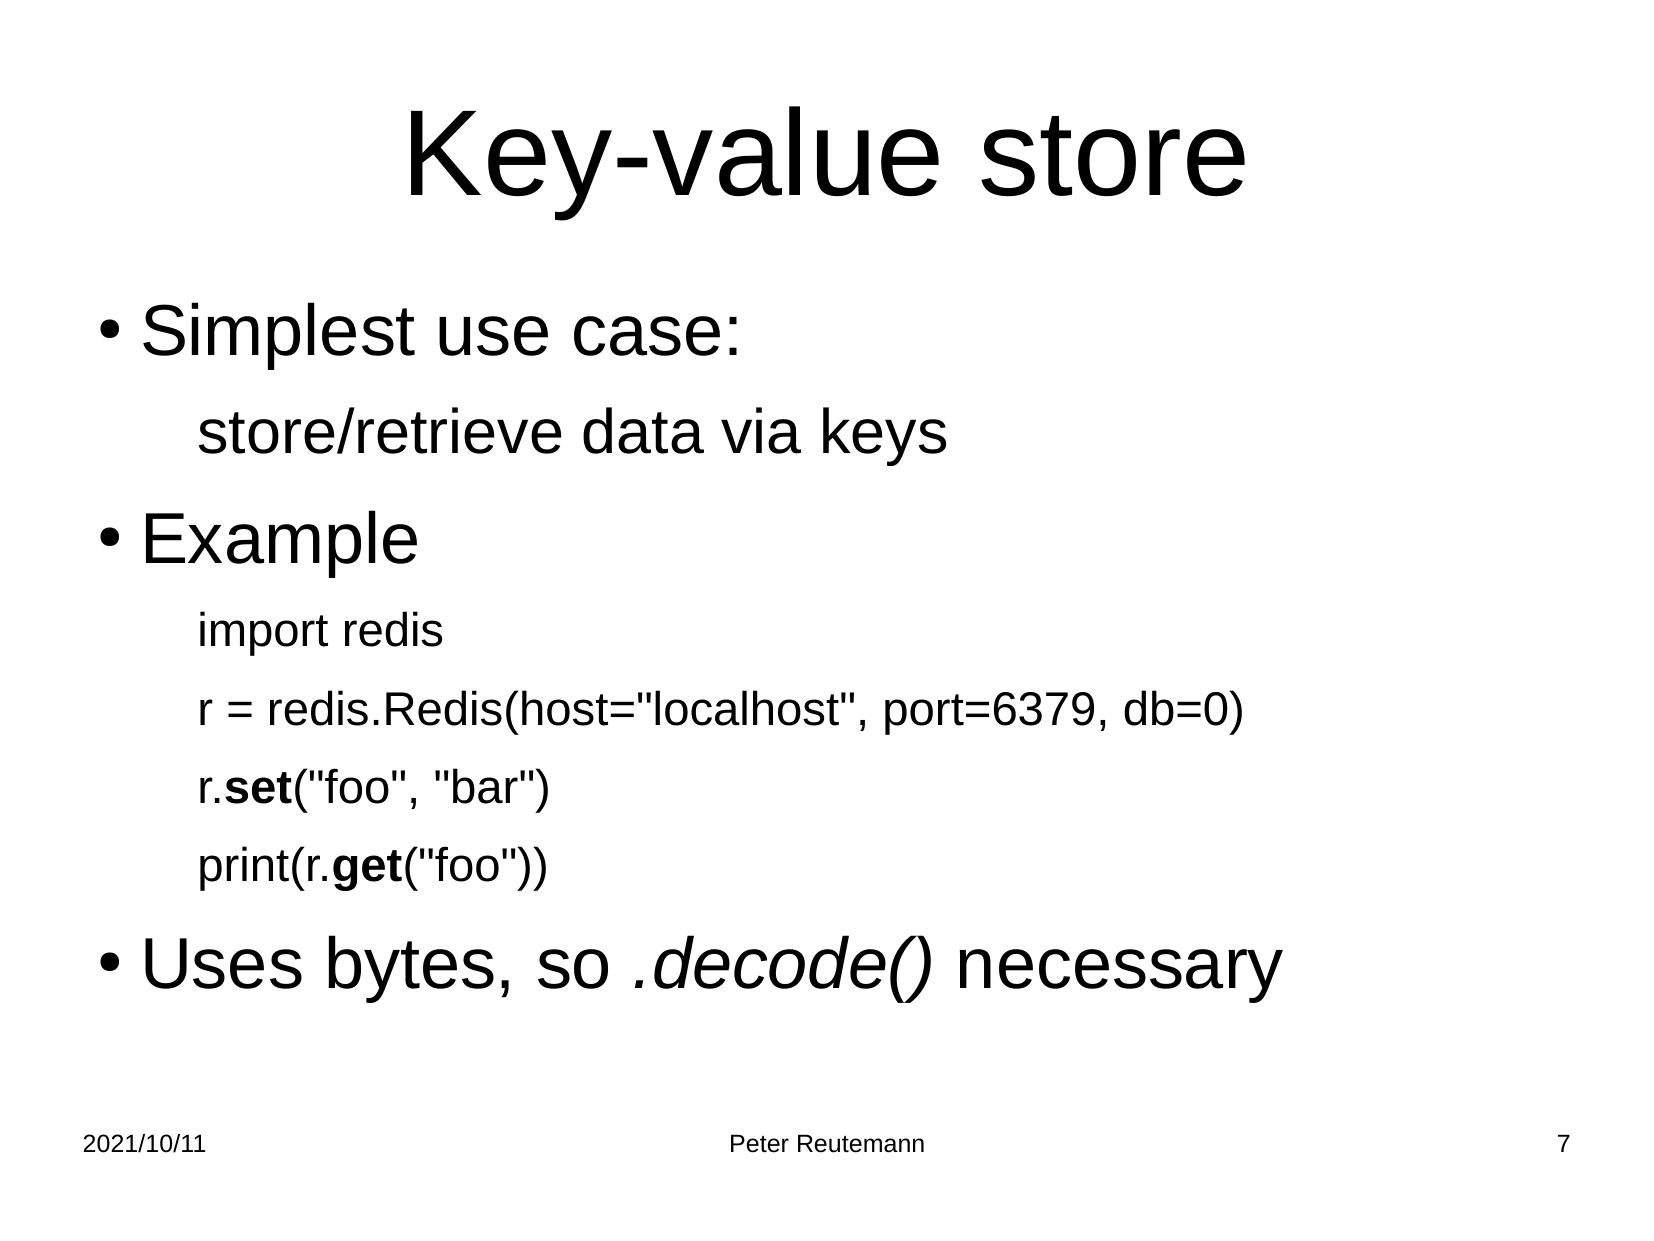

# Key-value store
Simplest use case:
store/retrieve data via keys
Example
import redis
r = redis.Redis(host="localhost", port=6379, db=0)
r.set("foo", "bar")
print(r.get("foo"))
Uses bytes, so .decode() necessary
2021/10/11
Peter Reutemann
7